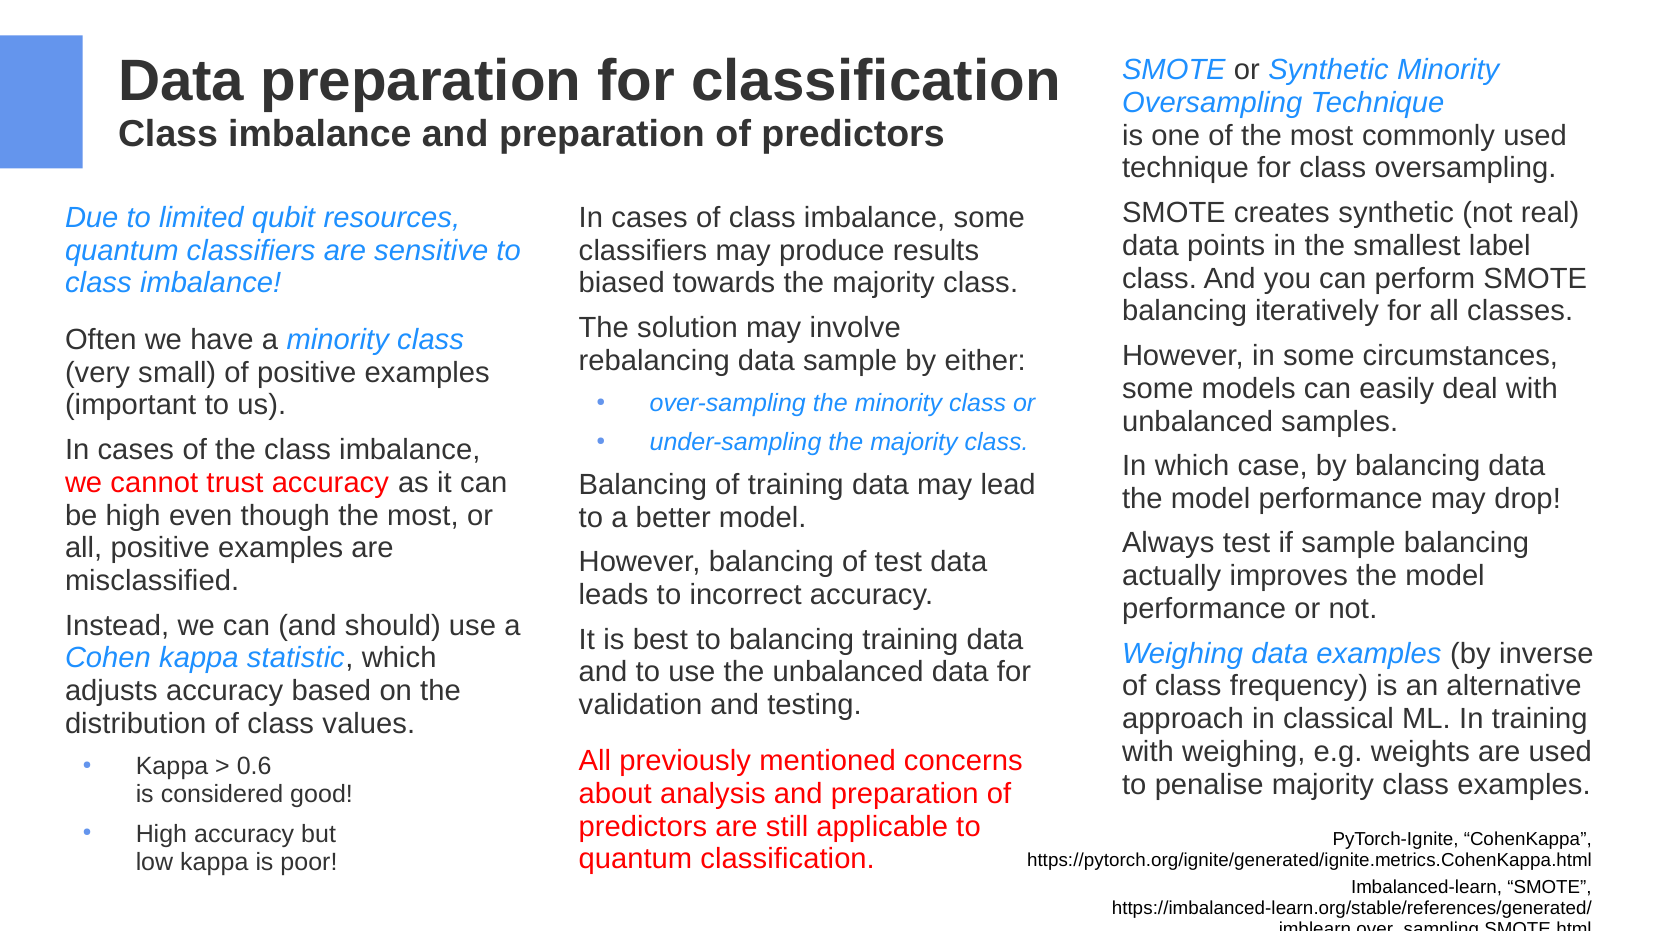

# Data preparation for classification Class imbalance and preparation of predictors
SMOTE or Synthetic Minority Oversampling Technique
is one of the most commonly used technique for class oversampling.
SMOTE creates synthetic (not real) data points in the smallest label class. And you can perform SMOTE balancing iteratively for all classes.
However, in some circumstances, some models can easily deal with unbalanced samples.
In which case, by balancing data the model performance may drop!
Always test if sample balancing actually improves the model performance or not.
Weighing data examples (by inverse of class frequency) is an alternative approach in classical ML. In training with weighing, e.g. weights are used to penalise majority class examples.
Due to limited qubit resources, quantum classifiers are sensitive to class imbalance!
Often we have a minority class
(very small) of positive examples (important to us).
In cases of the class imbalance,
we cannot trust accuracy as it can be high even though the most, or all, positive examples are misclassified.
Instead, we can (and should) use a
Cohen kappa statistic, which adjusts accuracy based on the distribution of class values.
Kappa > 0.6
is considered good!
High accuracy but
low kappa is poor!
In cases of class imbalance, some classifiers may produce results biased towards the majority class.
The solution may involve rebalancing data sample by either:
over-sampling the minority class or
under-sampling the majority class.
Balancing of training data may lead to a better model.
However, balancing of test data leads to incorrect accuracy.
It is best to balancing training data and to use the unbalanced data for validation and testing.
All previously mentioned concerns about analysis and preparation of predictors are still applicable to quantum classification.
PyTorch-Ignite, “CohenKappa”,
https://pytorch.org/ignite/generated/ignite.metrics.CohenKappa.html
Imbalanced-learn, “SMOTE”,
https://imbalanced-learn.org/stable/references/generated/imblearn.over_sampling.SMOTE.html
3